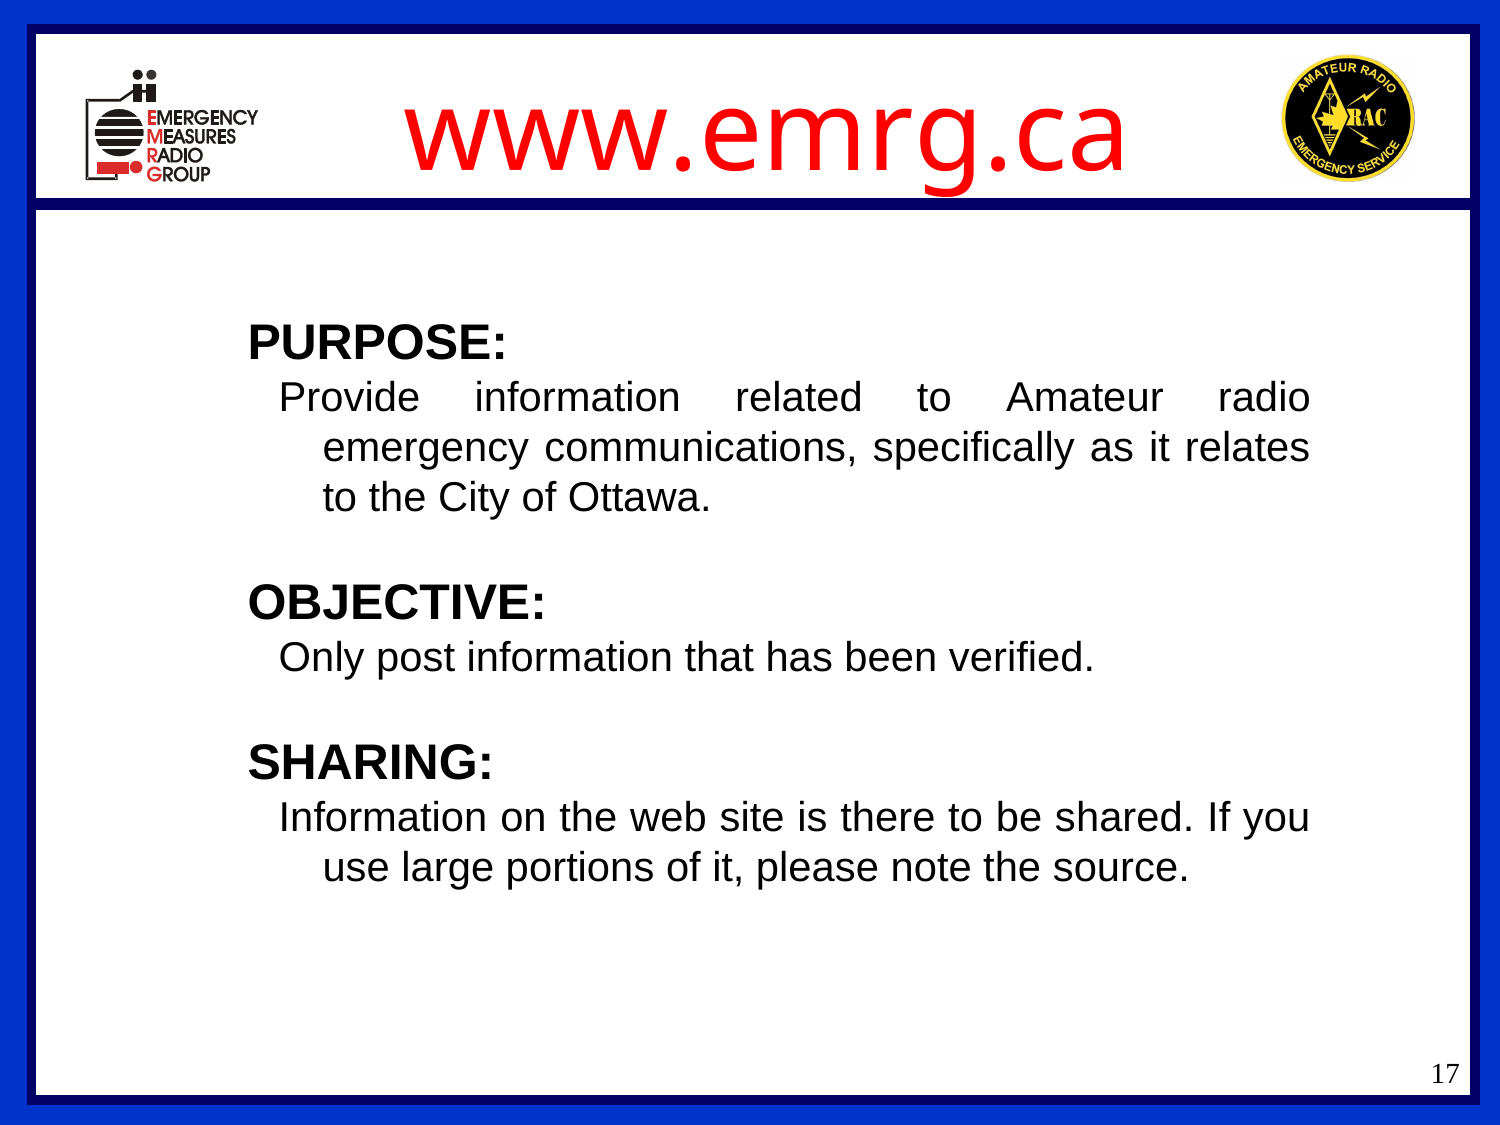

www.emrg.ca
PURPOSE:
Provide information related to Amateur radio emergency communications, specifically as it relates to the City of Ottawa.
OBJECTIVE:
Only post information that has been verified.
SHARING:
Information on the web site is there to be shared. If you use large portions of it, please note the source.
17